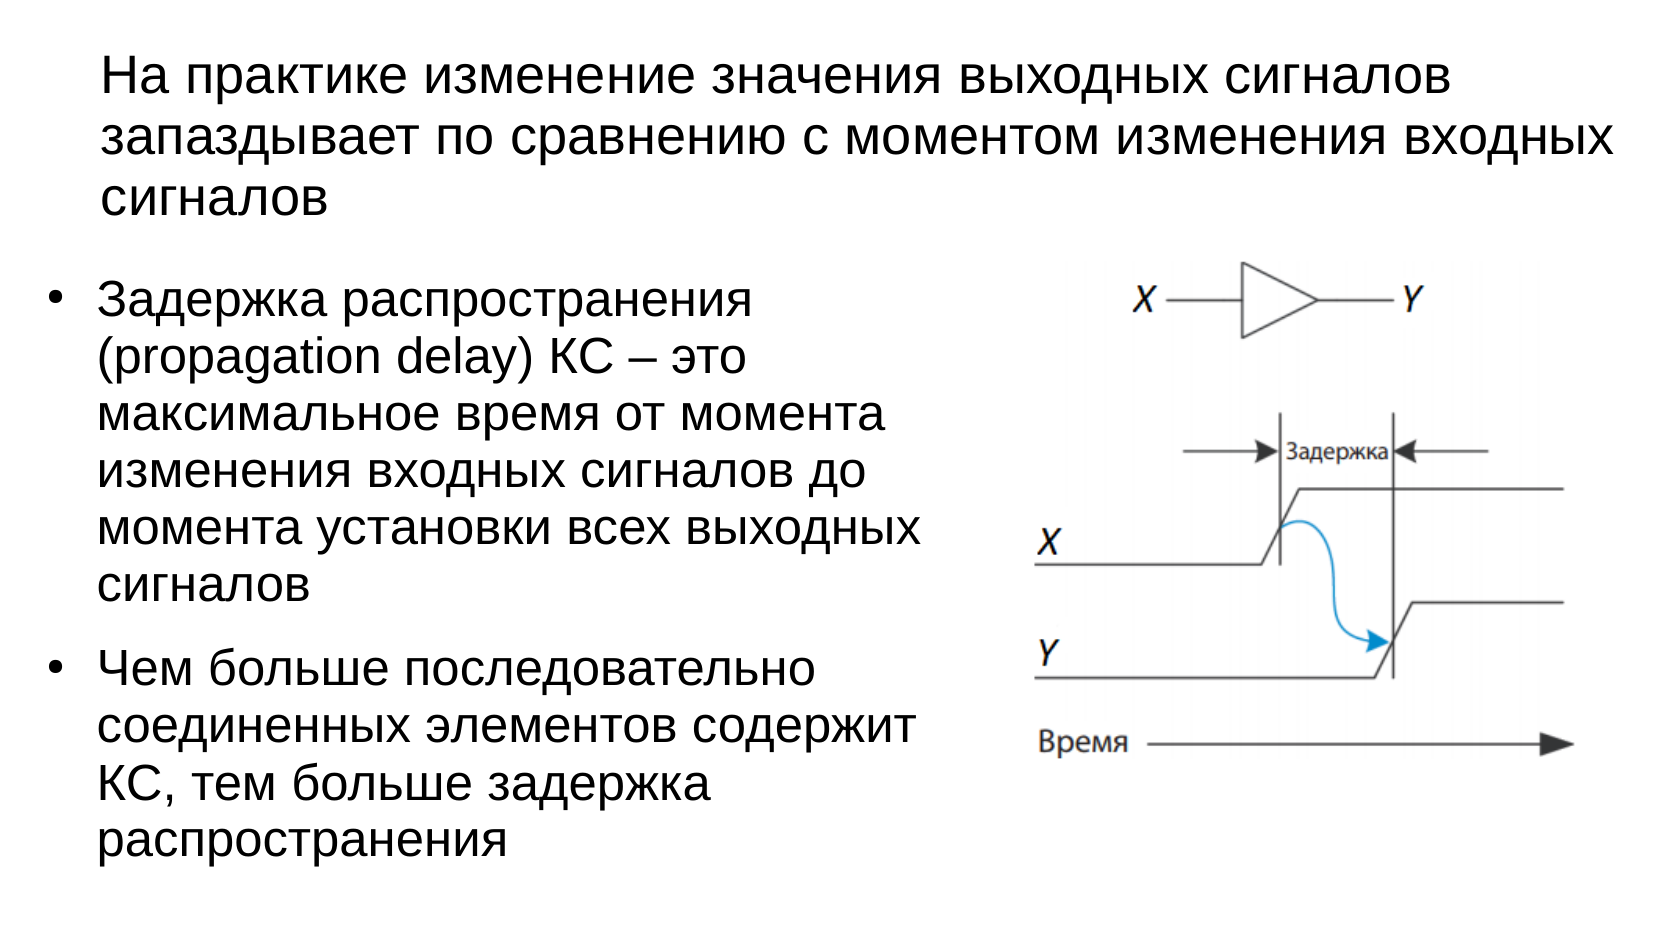

# На практике изменение значения выходных сигналов запаздывает по сравнению с моментом изменения входных сигналов
Задержка распространения (propagation delay) КС – это максимальное время от момента изменения входных сигналов до момента установки всех выходных сигналов
Чем больше последовательно соединенных элементов содержит КС, тем больше задержка распространения